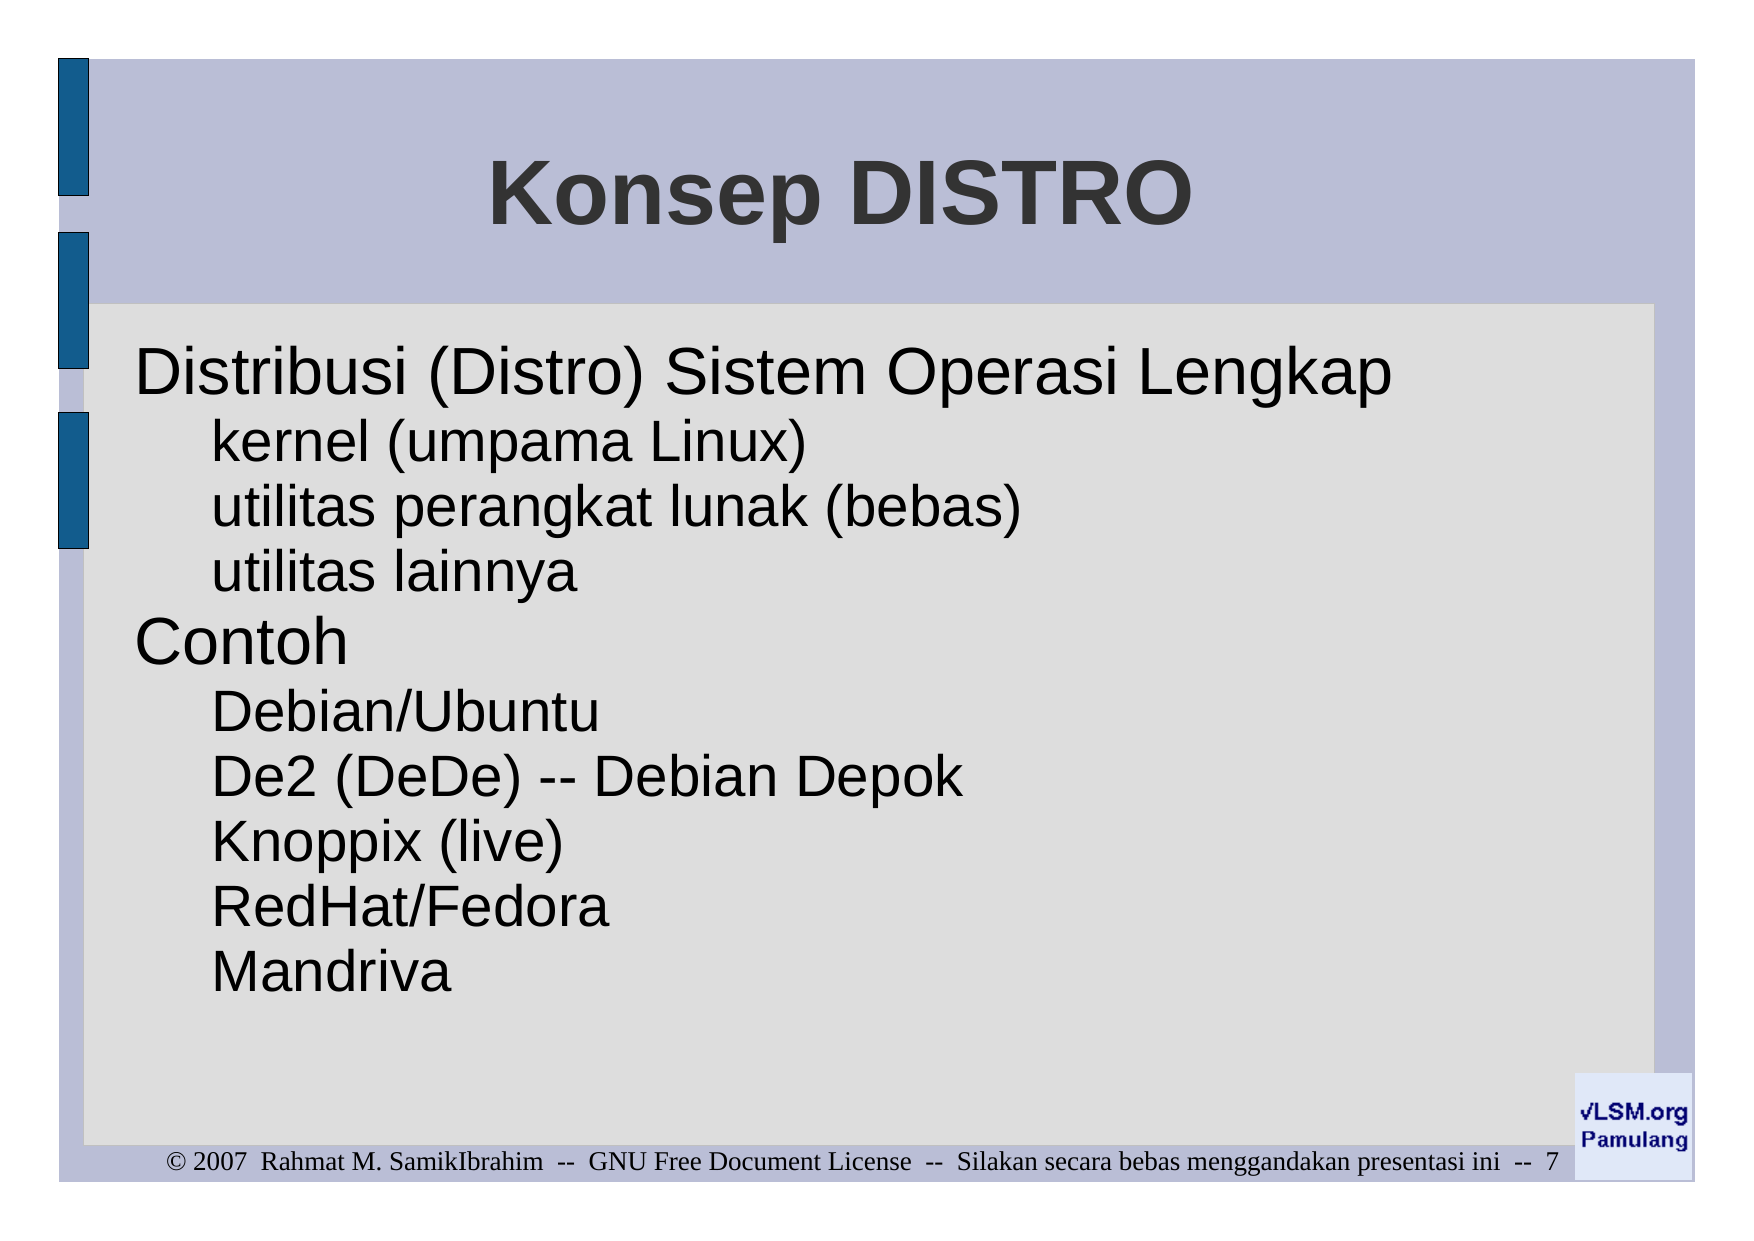

# Konsep DISTRO
Distribusi (Distro) Sistem Operasi Lengkap
kernel (umpama Linux)
utilitas perangkat lunak (bebas)
utilitas lainnya
Contoh
Debian/Ubuntu
De2 (DeDe) -- Debian Depok
Knoppix (live)
RedHat/Fedora
Mandriva